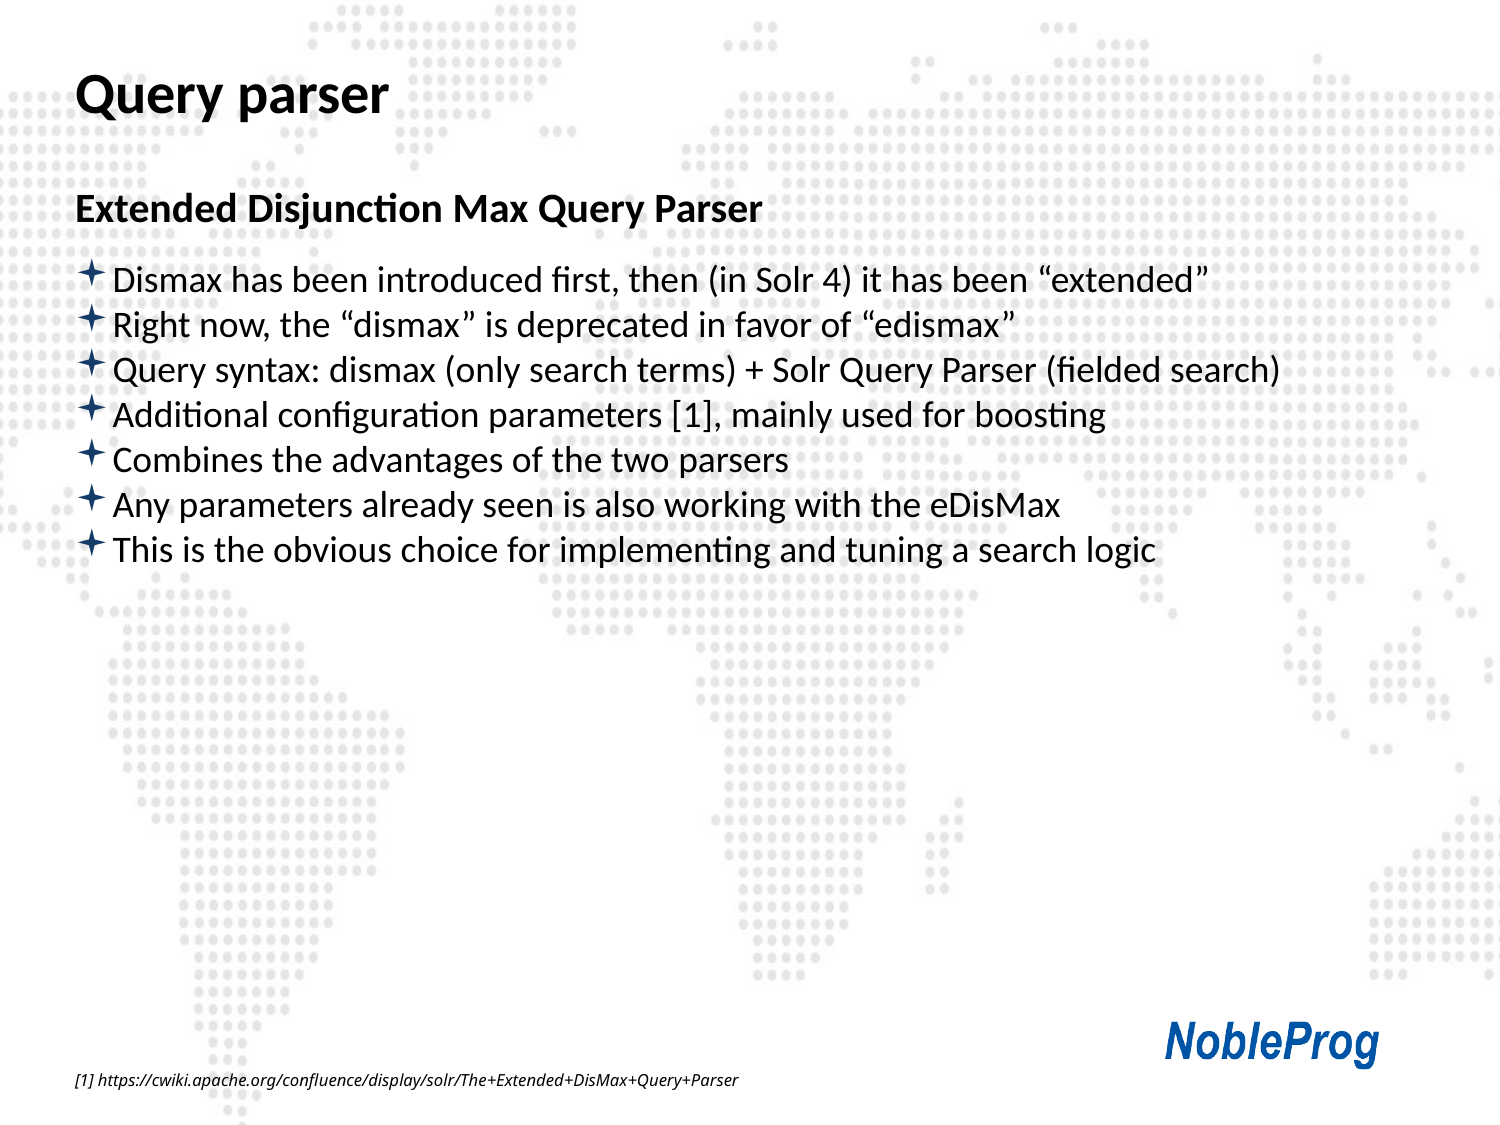

Query parser
Extended Disjunction Max Query Parser
Dismax has been introduced first, then (in Solr 4) it has been “extended”
Right now, the “dismax” is deprecated in favor of “edismax”
Query syntax: dismax (only search terms) + Solr Query Parser (fielded search)
Additional configuration parameters [1], mainly used for boosting
Combines the advantages of the two parsers
Any parameters already seen is also working with the eDisMax
This is the obvious choice for implementing and tuning a search logic
[1] https://cwiki.apache.org/confluence/display/solr/The+Extended+DisMax+Query+Parser